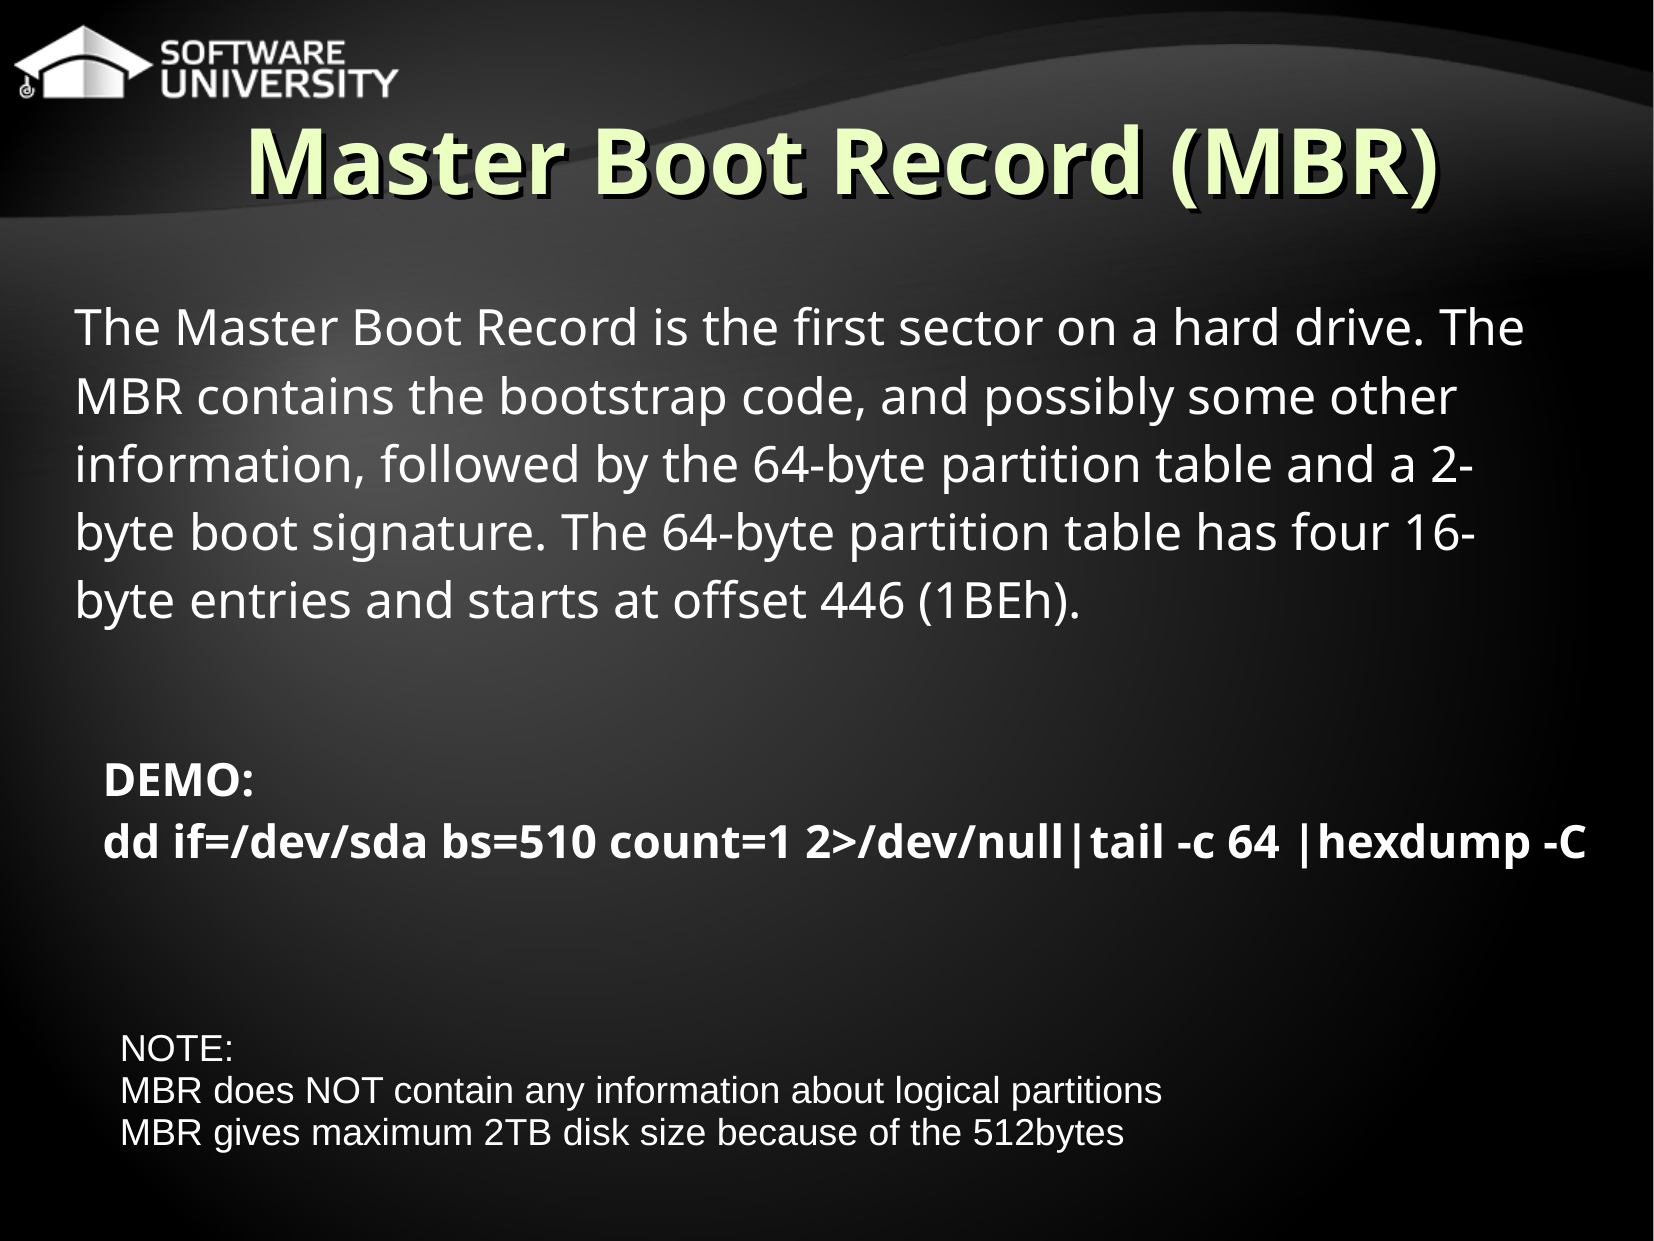

# Master Boot Record (MBR)
The Master Boot Record is the first sector on a hard drive. The MBR contains the bootstrap code, and possibly some other information, followed by the 64-byte partition table and a 2-byte boot signature. The 64-byte partition table has four 16-byte entries and starts at offset 446 (1BEh).
DEMO:
dd if=/dev/sda bs=510 count=1 2>/dev/null|tail -c 64 |hexdump -C
NOTE:
MBR does NOT contain any information about logical partitions
MBR gives maximum 2TB disk size because of the 512bytes